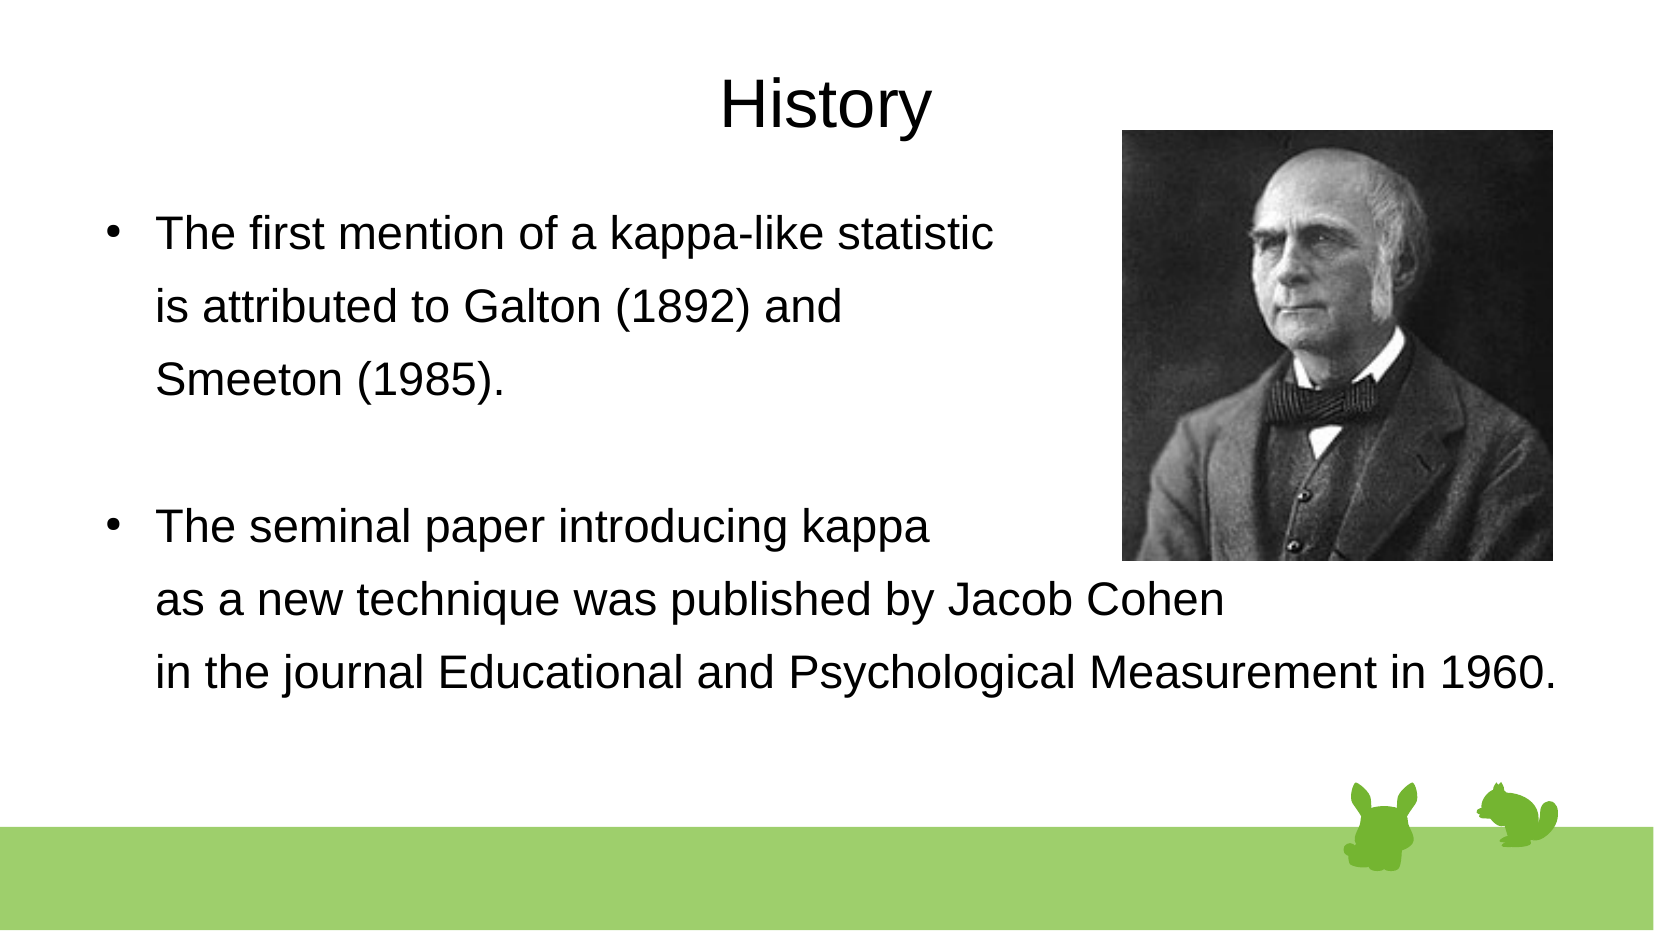

# History
The first mention of a kappa-like statistic
is attributed to Galton (1892) and
Smeeton (1985).
The seminal paper introducing kappa
as a new technique was published by Jacob Cohen
in the journal Educational and Psychological Measurement in 1960.